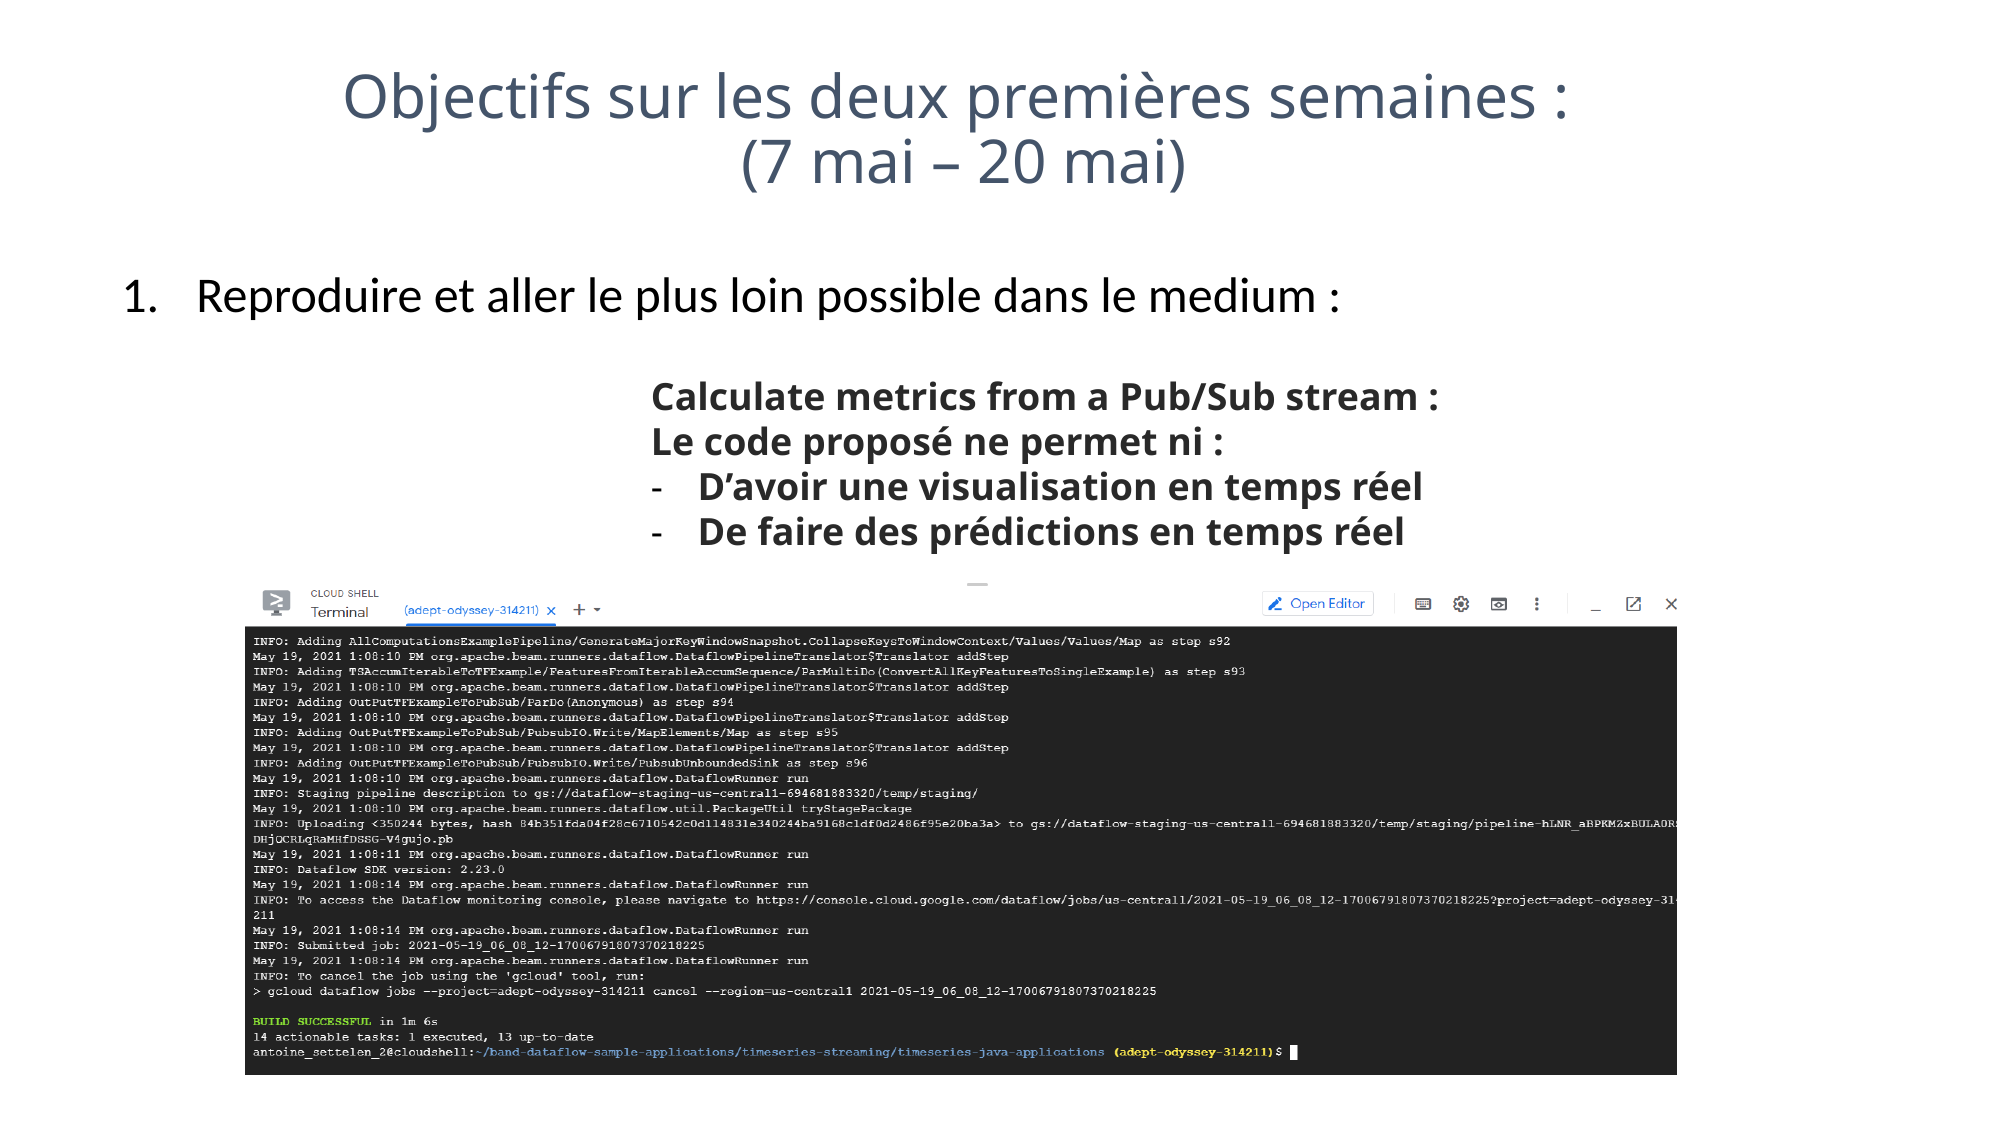

# Objectifs sur les deux premières semaines : (7 mai – 20 mai)
Reproduire et aller le plus loin possible dans le medium :
Calculate metrics from a Pub/Sub stream :
Le code proposé ne permet ni :
D’avoir une visualisation en temps réel
De faire des prédictions en temps réel